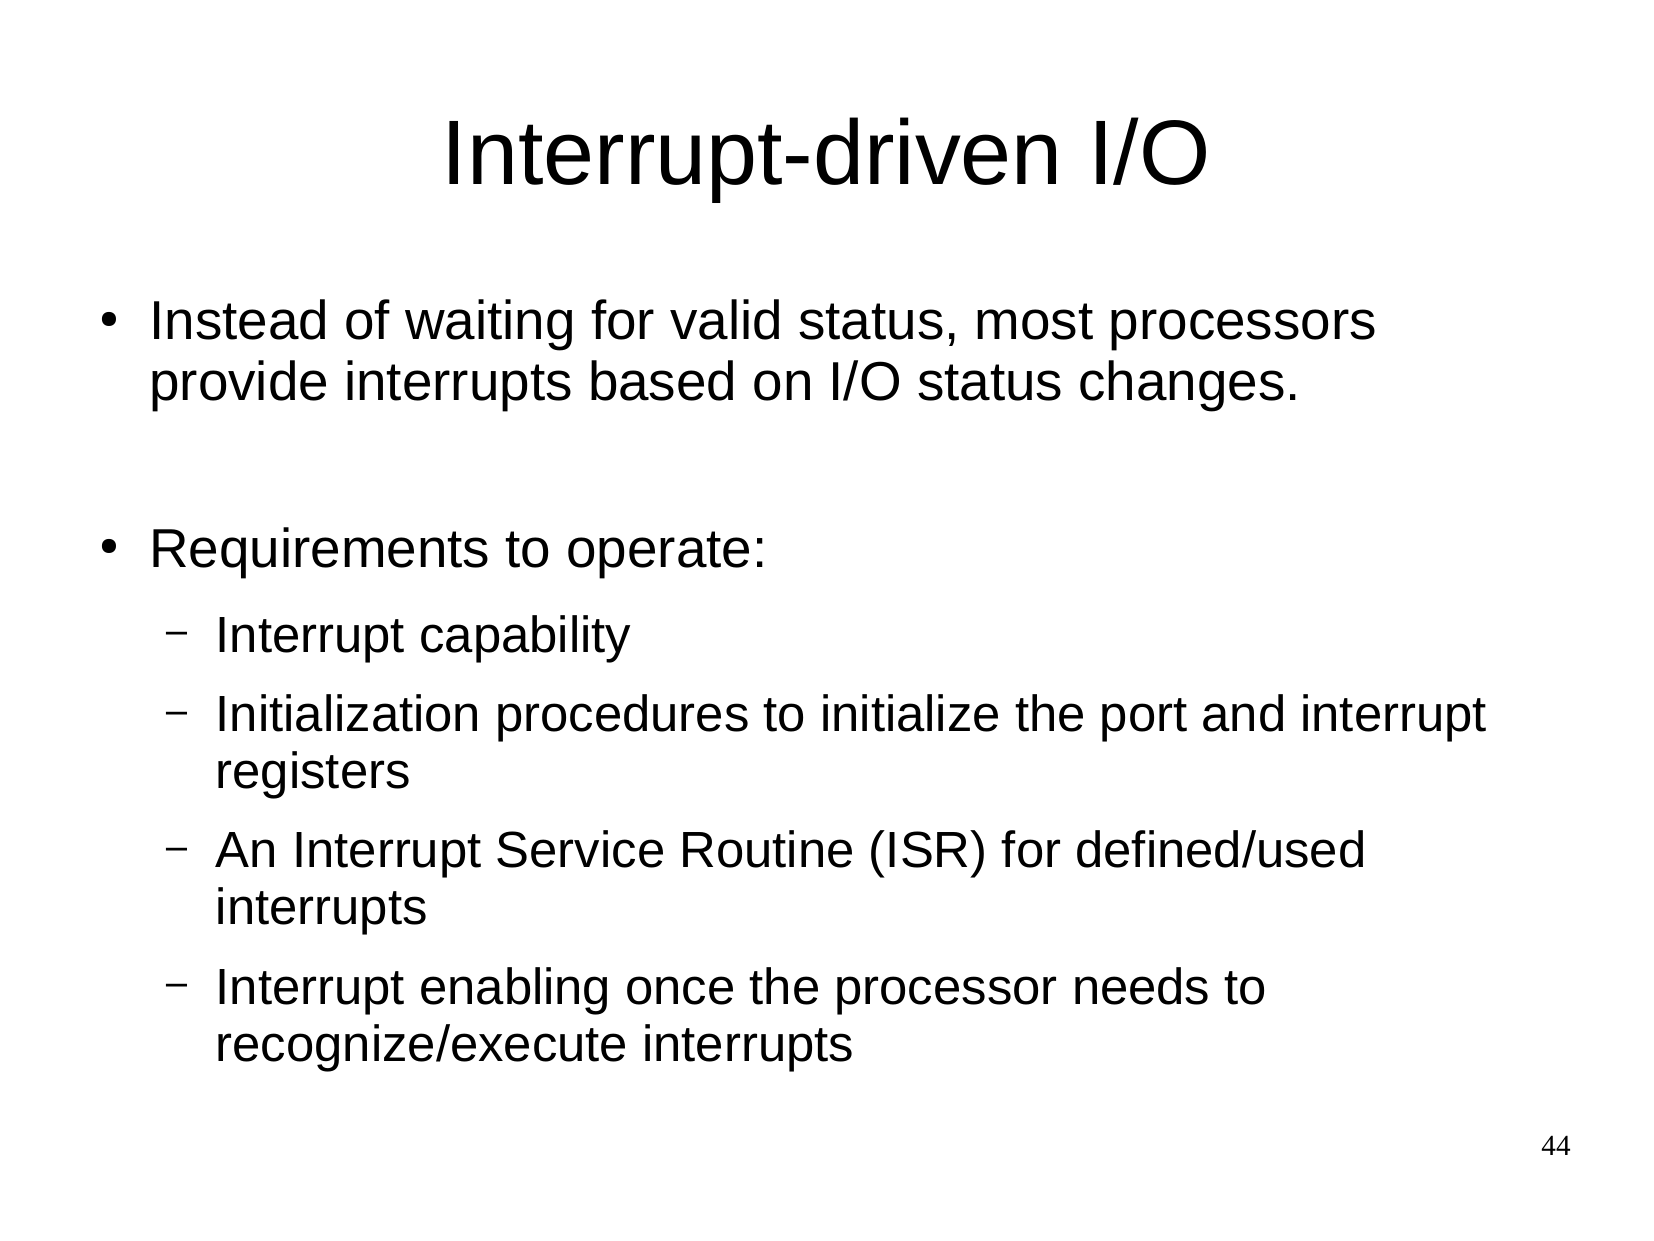

# Interrupt-driven I/O
Instead of waiting for valid status, most processors provide interrupts based on I/O status changes.
Requirements to operate:
Interrupt capability
Initialization procedures to initialize the port and interrupt registers
An Interrupt Service Routine (ISR) for defined/used interrupts
Interrupt enabling once the processor needs to recognize/execute interrupts
44